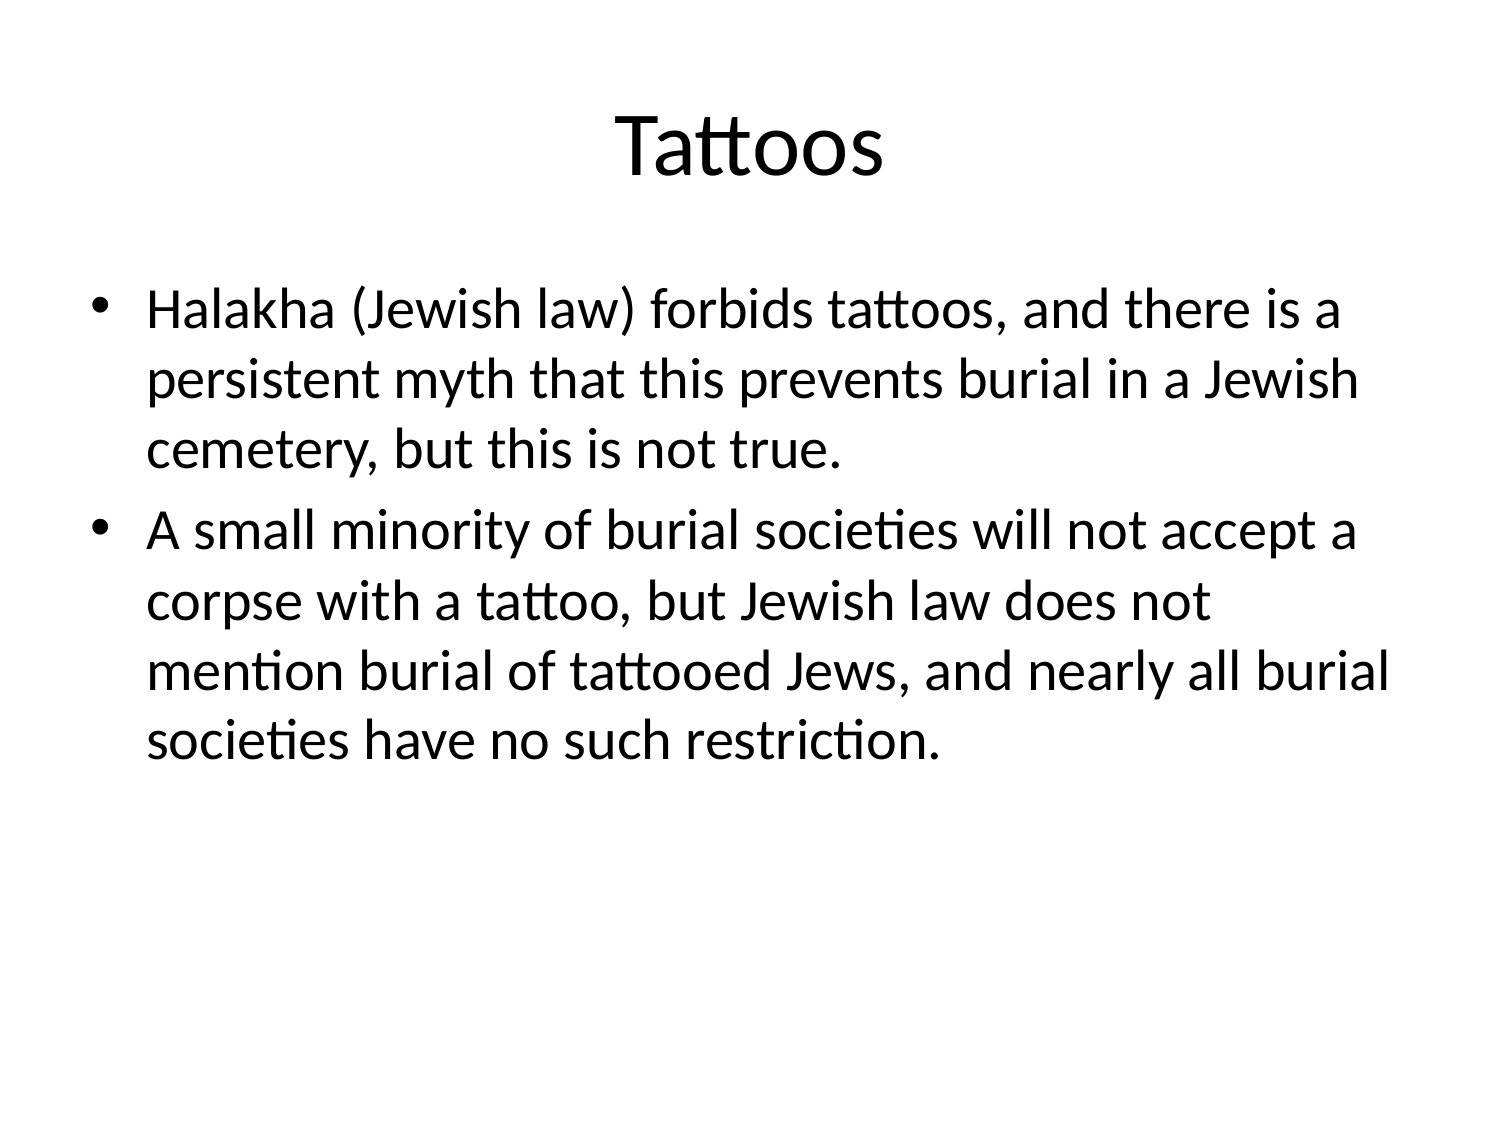

# Tattoos
Halakha (Jewish law) forbids tattoos, and there is a persistent myth that this prevents burial in a Jewish cemetery, but this is not true.
A small minority of burial societies will not accept a corpse with a tattoo, but Jewish law does not mention burial of tattooed Jews, and nearly all burial societies have no such restriction.